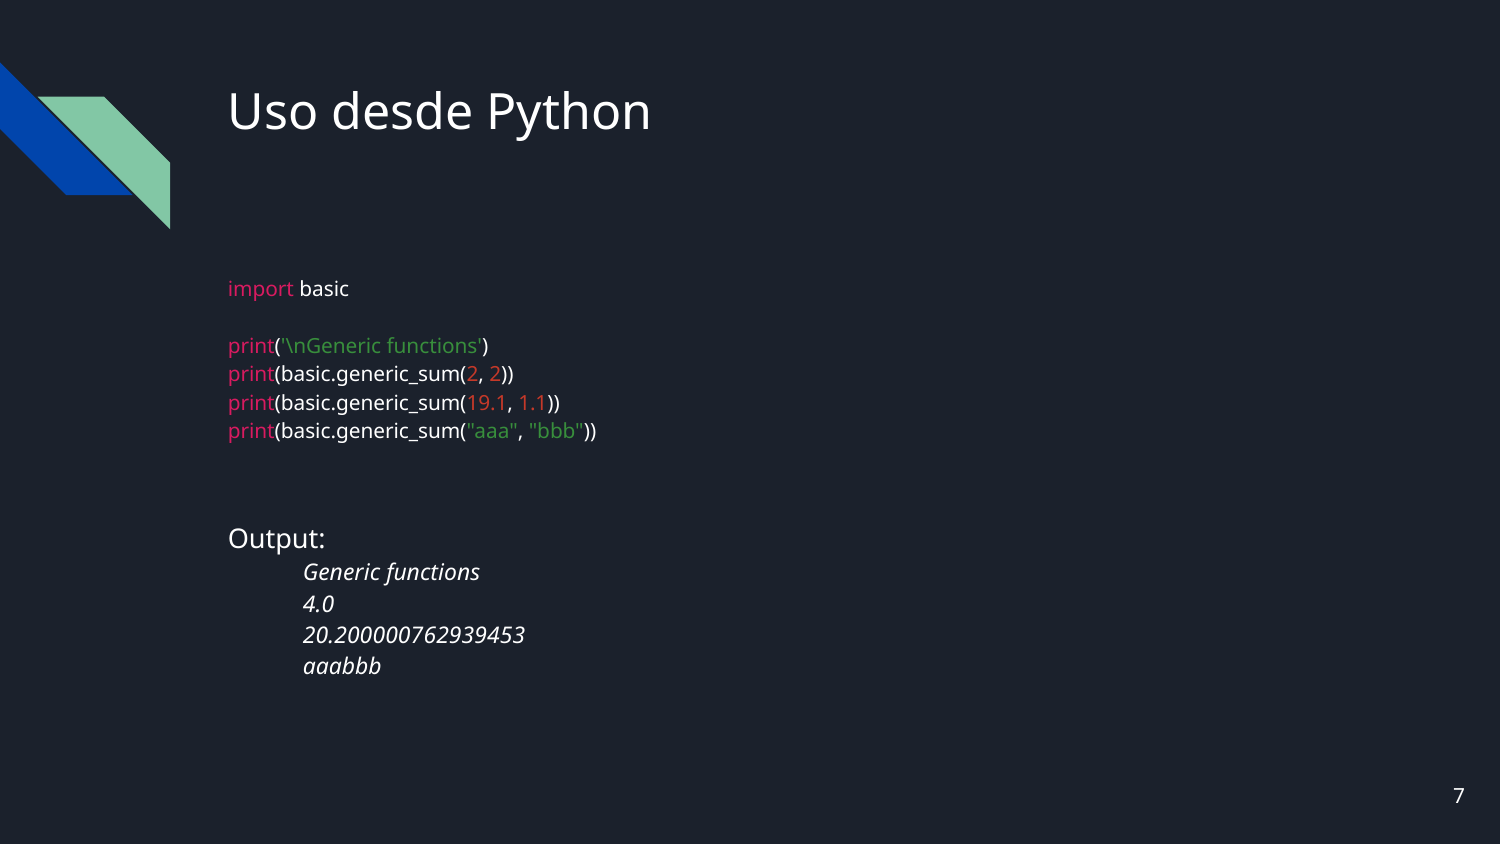

# Uso desde Python
import basic
print('\nGeneric functions')
print(basic.generic_sum(2, 2))
print(basic.generic_sum(19.1, 1.1))
print(basic.generic_sum("aaa", "bbb"))
Output:
Generic functions
4.0
20.200000762939453
aaabbb